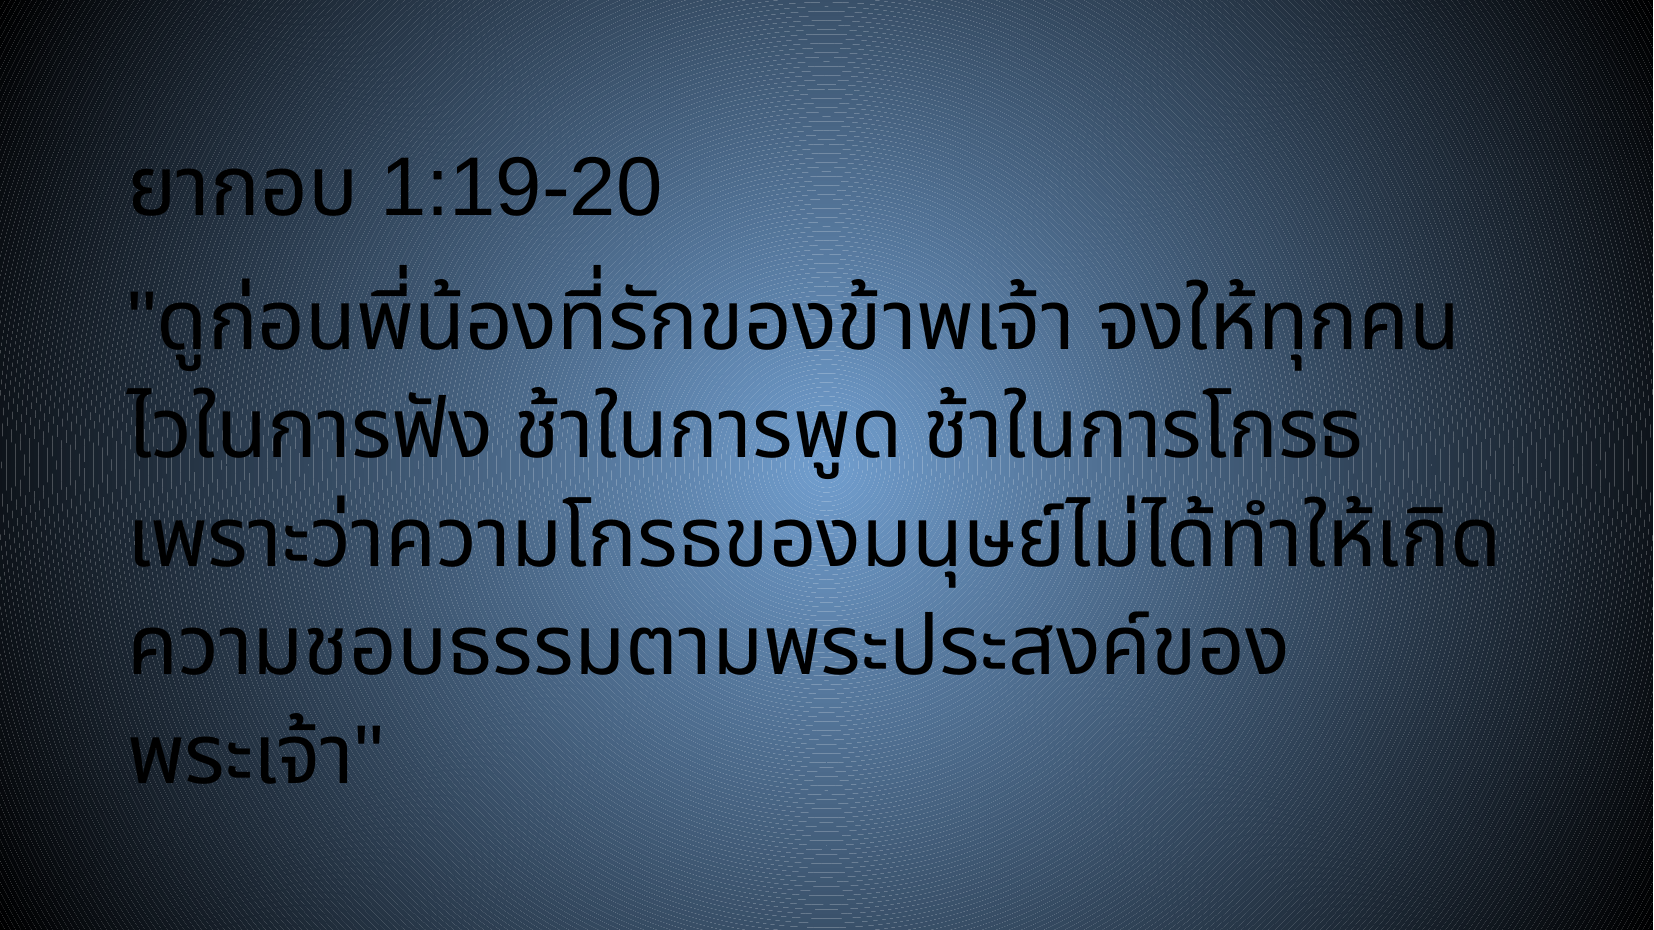

ยากอบ 1:19-20
"ดูก่อนพี่น้องที่รักของข้าพเจ้า จงให้ทุกคนไวในการฟัง ช้าในการพูด ช้าในการโกรธ เพราะว่าความโกรธของมนุษย์ไม่ได้ทำให้เกิดความชอบธรรมตามพระประสงค์ของพระเจ้า"